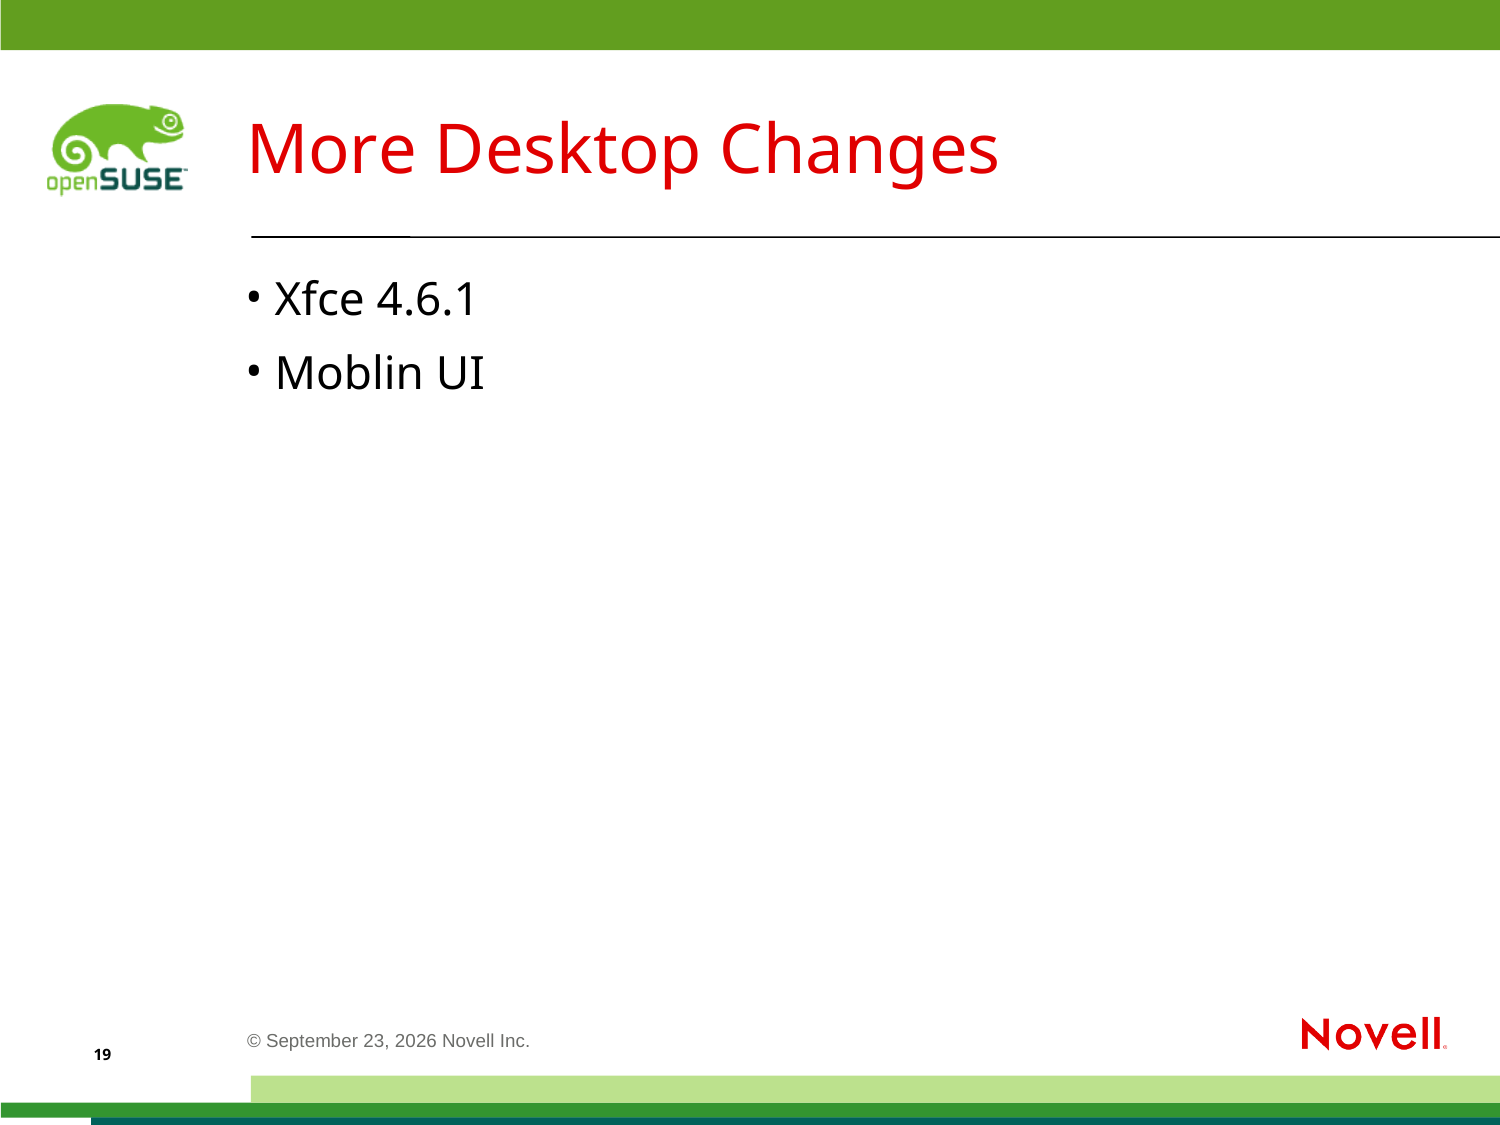

# More Desktop Changes
 Xfce 4.6.1
 Moblin UI